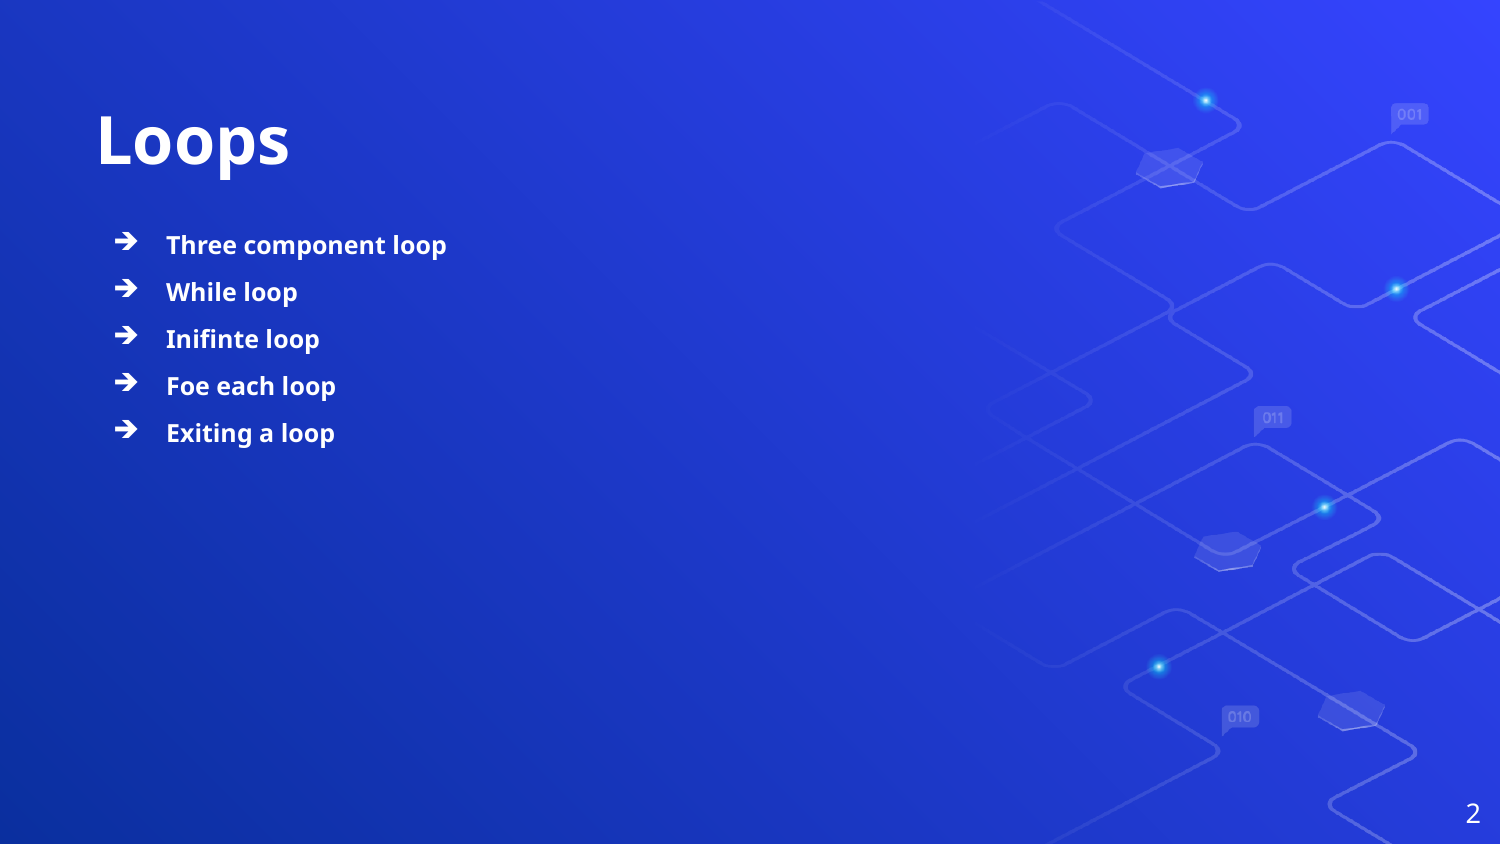

Loops
Three component loop
While loop
Inifinte loop
Foe each loop
Exiting a loop